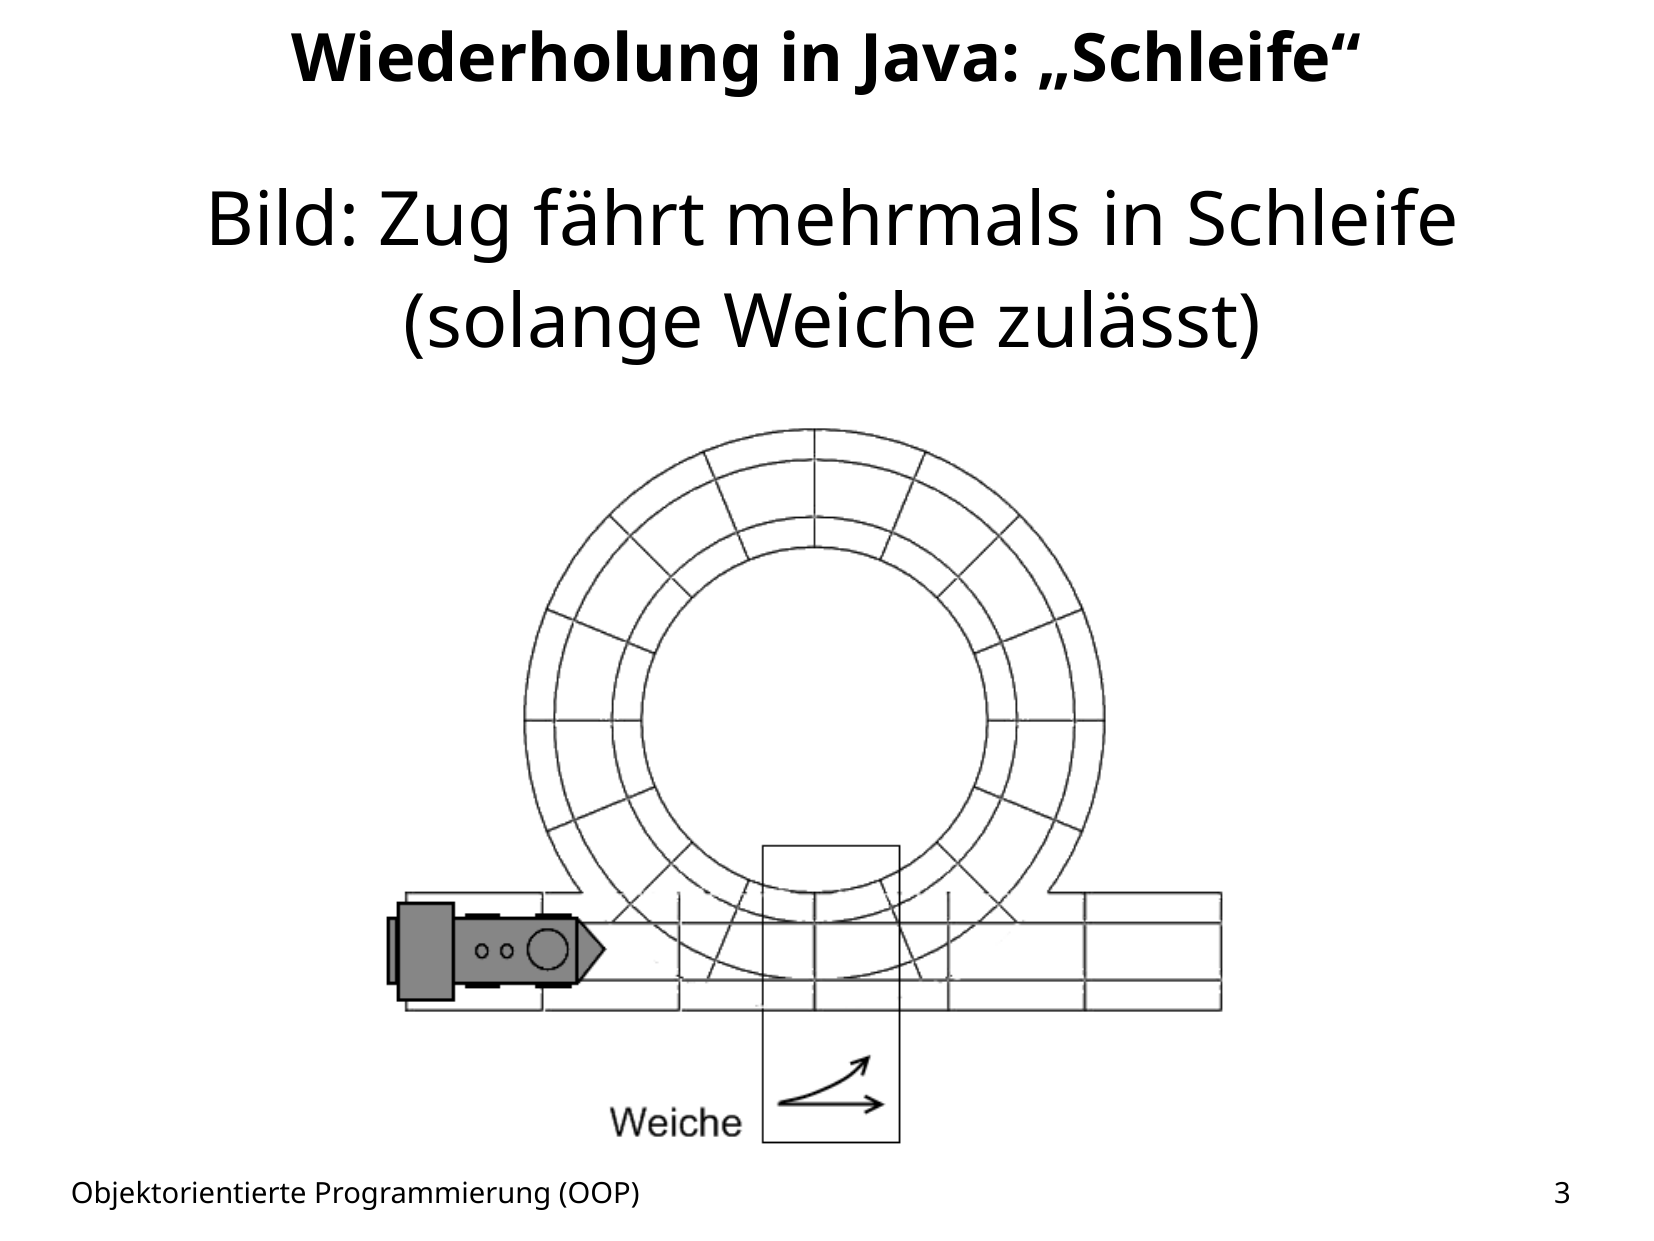

# Wiederholung in Java: „Schleife“
Bild: Zug fährt mehrmals in Schleife (solange Weiche zulässt)
Objektorientierte Programmierung (OOP)
3